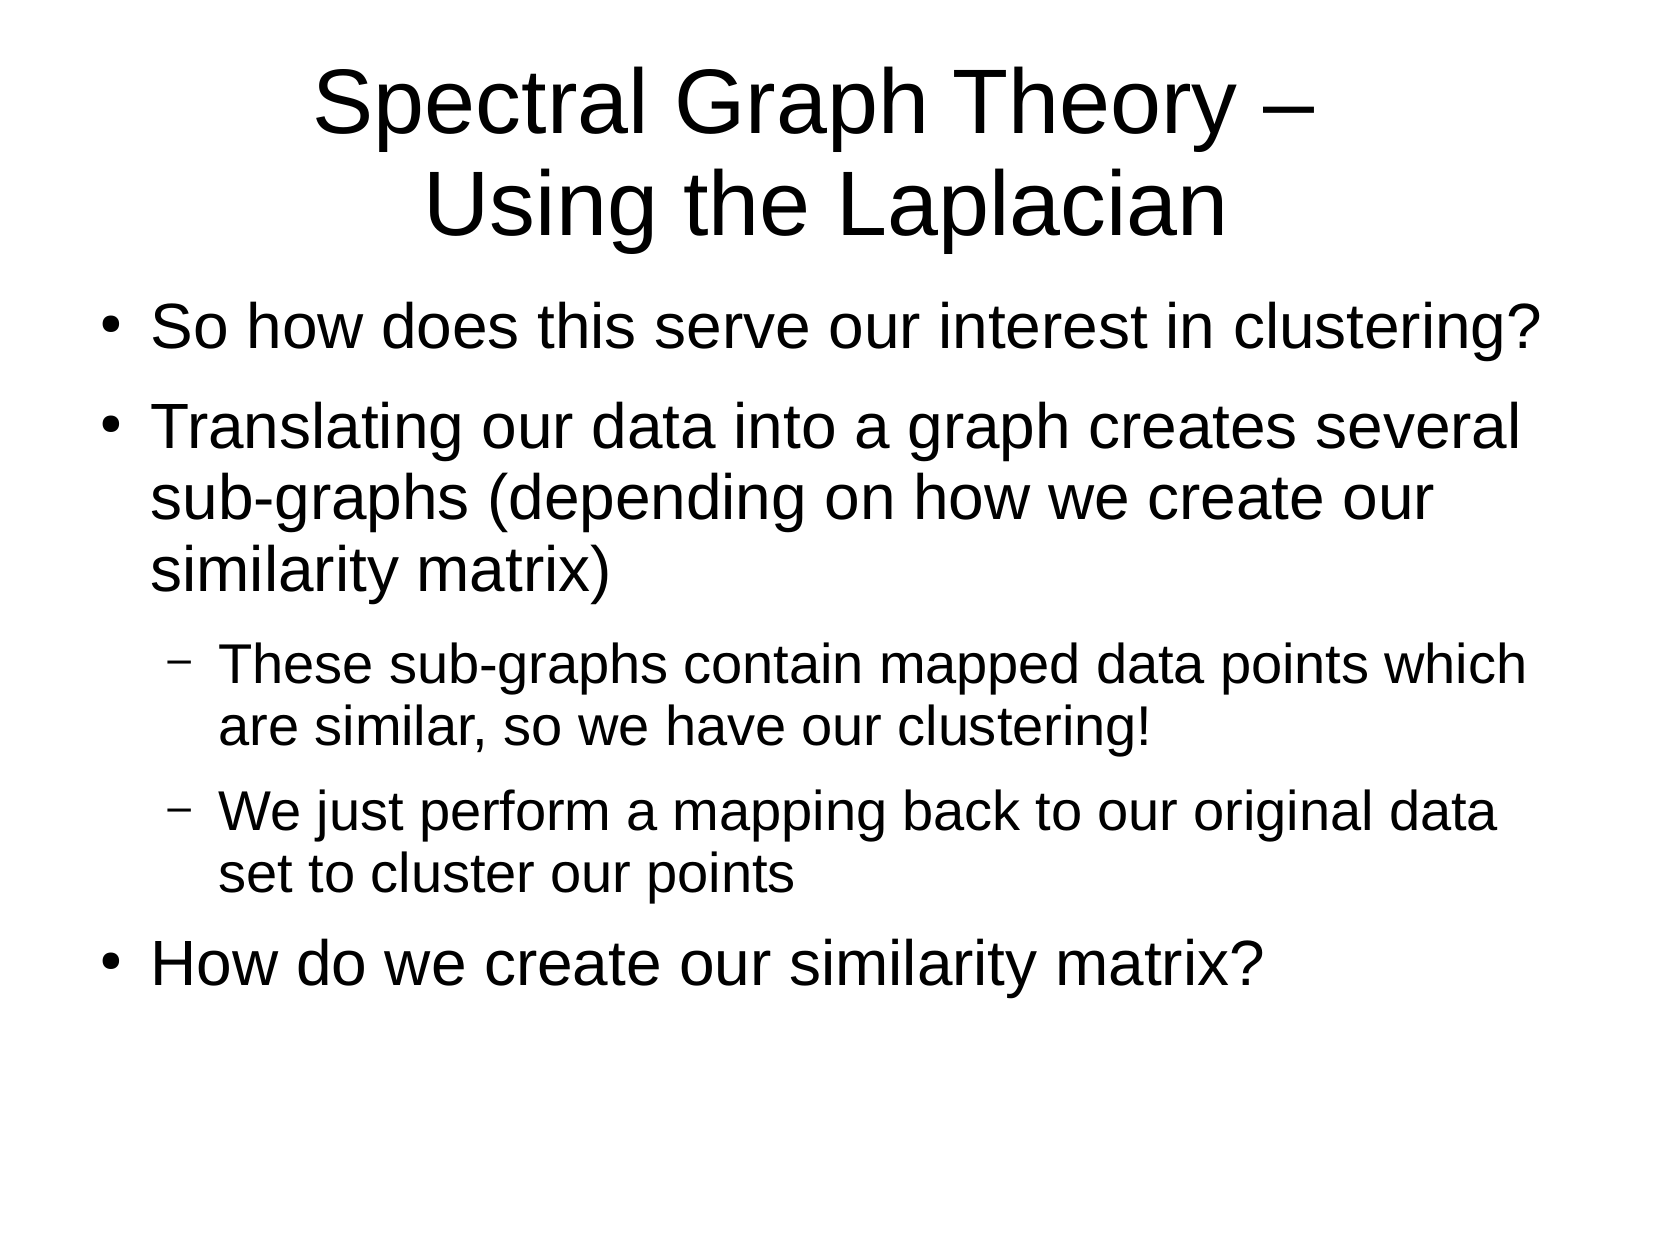

# Spectral Graph Theory – Using the Laplacian
So how does this serve our interest in clustering?
Translating our data into a graph creates several sub-graphs (depending on how we create our similarity matrix)
These sub-graphs contain mapped data points which are similar, so we have our clustering!
We just perform a mapping back to our original data set to cluster our points
How do we create our similarity matrix?